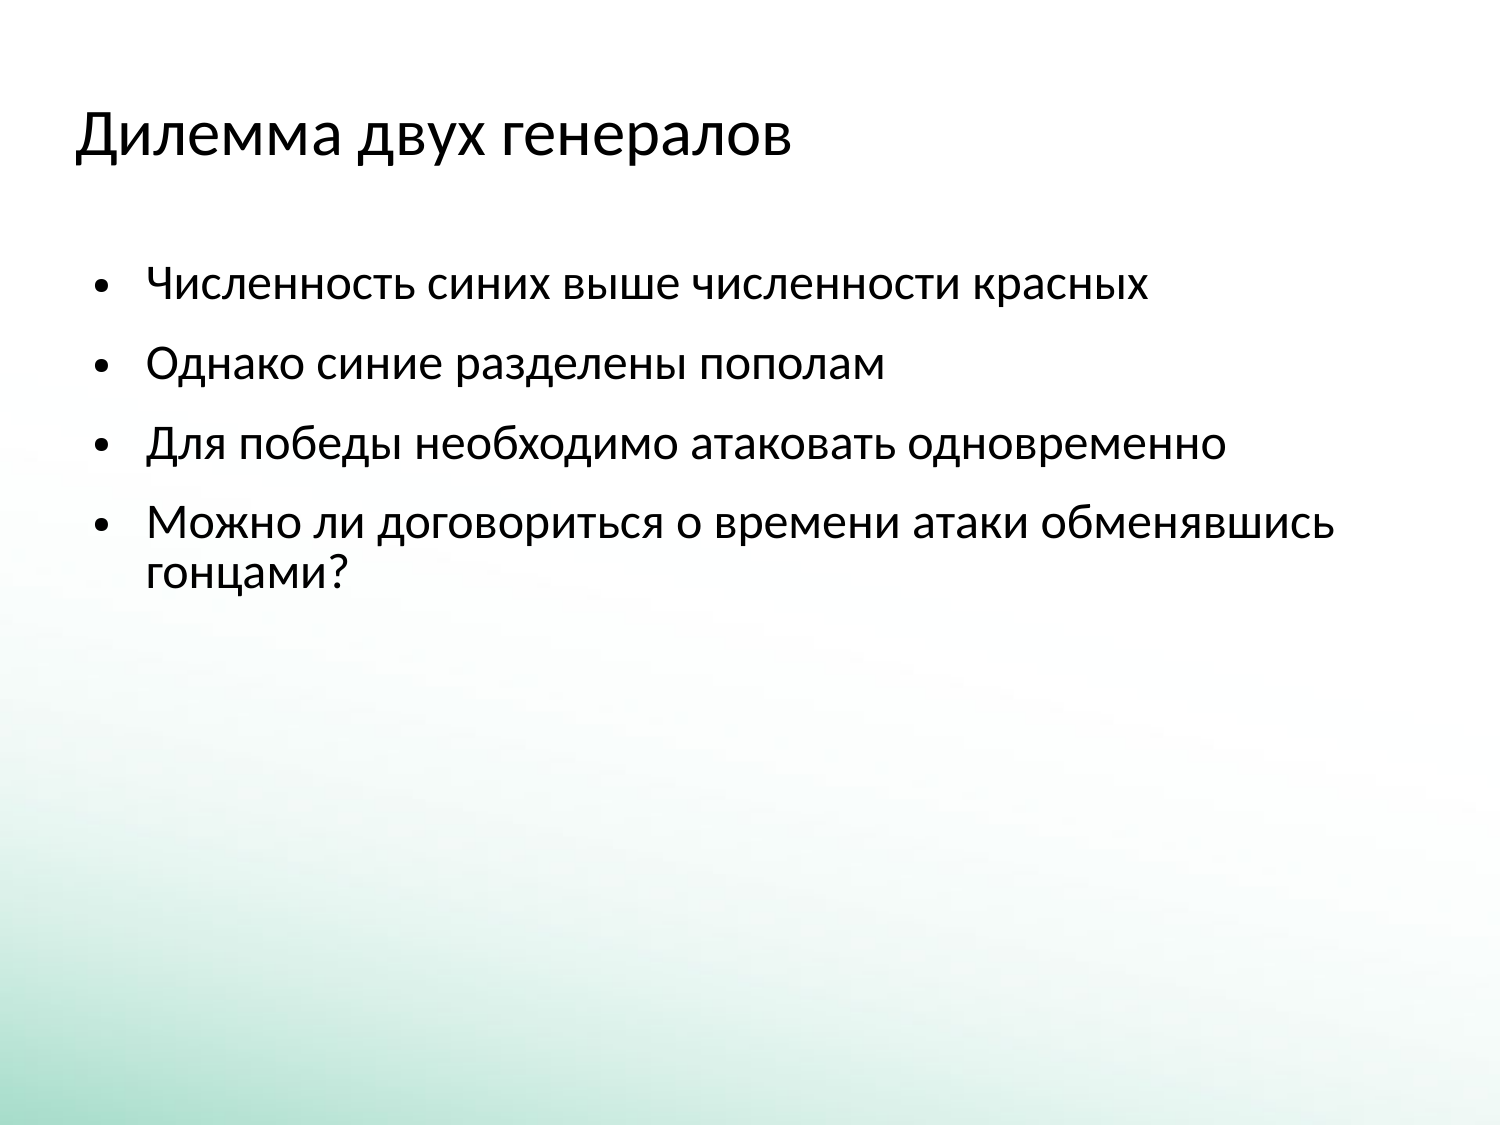

# Дилемма двух генералов
Численность синих выше численности красных
Однако синие разделены пополам
Для победы необходимо атаковать одновременно
Можно ли договориться о времени атаки обменявшись гонцами?